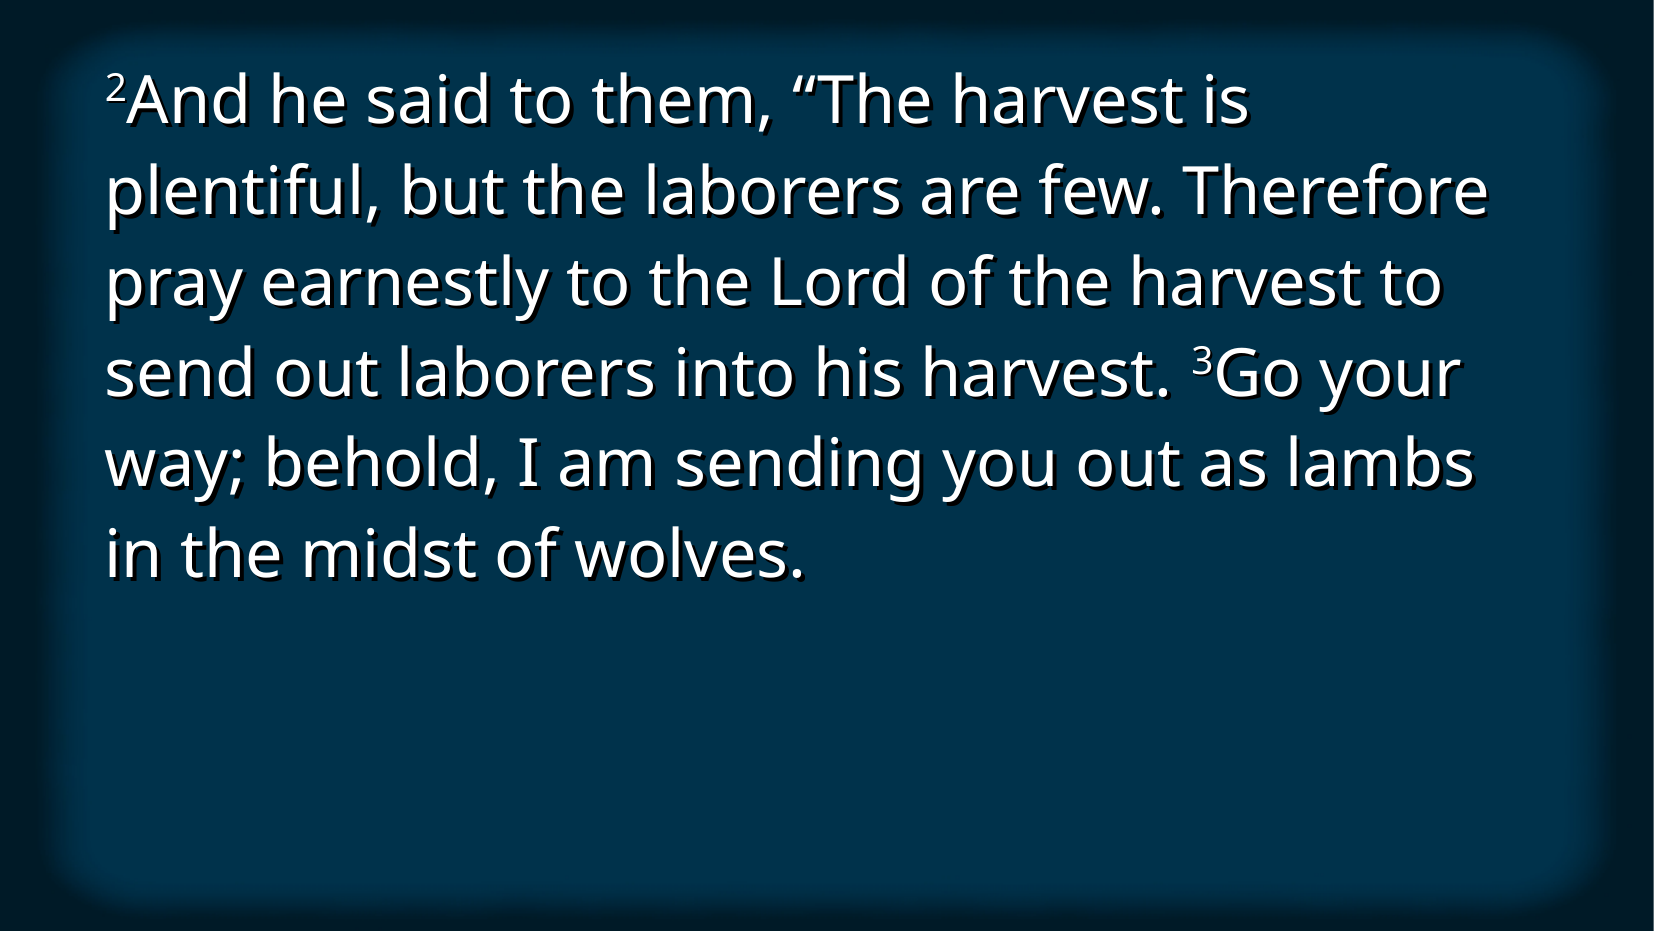

2And he said to them, “The harvest is plentiful, but the laborers are few. Therefore pray earnestly to the Lord of the harvest to send out laborers into his harvest. 3Go your way; behold, I am sending you out as lambs in the midst of wolves.